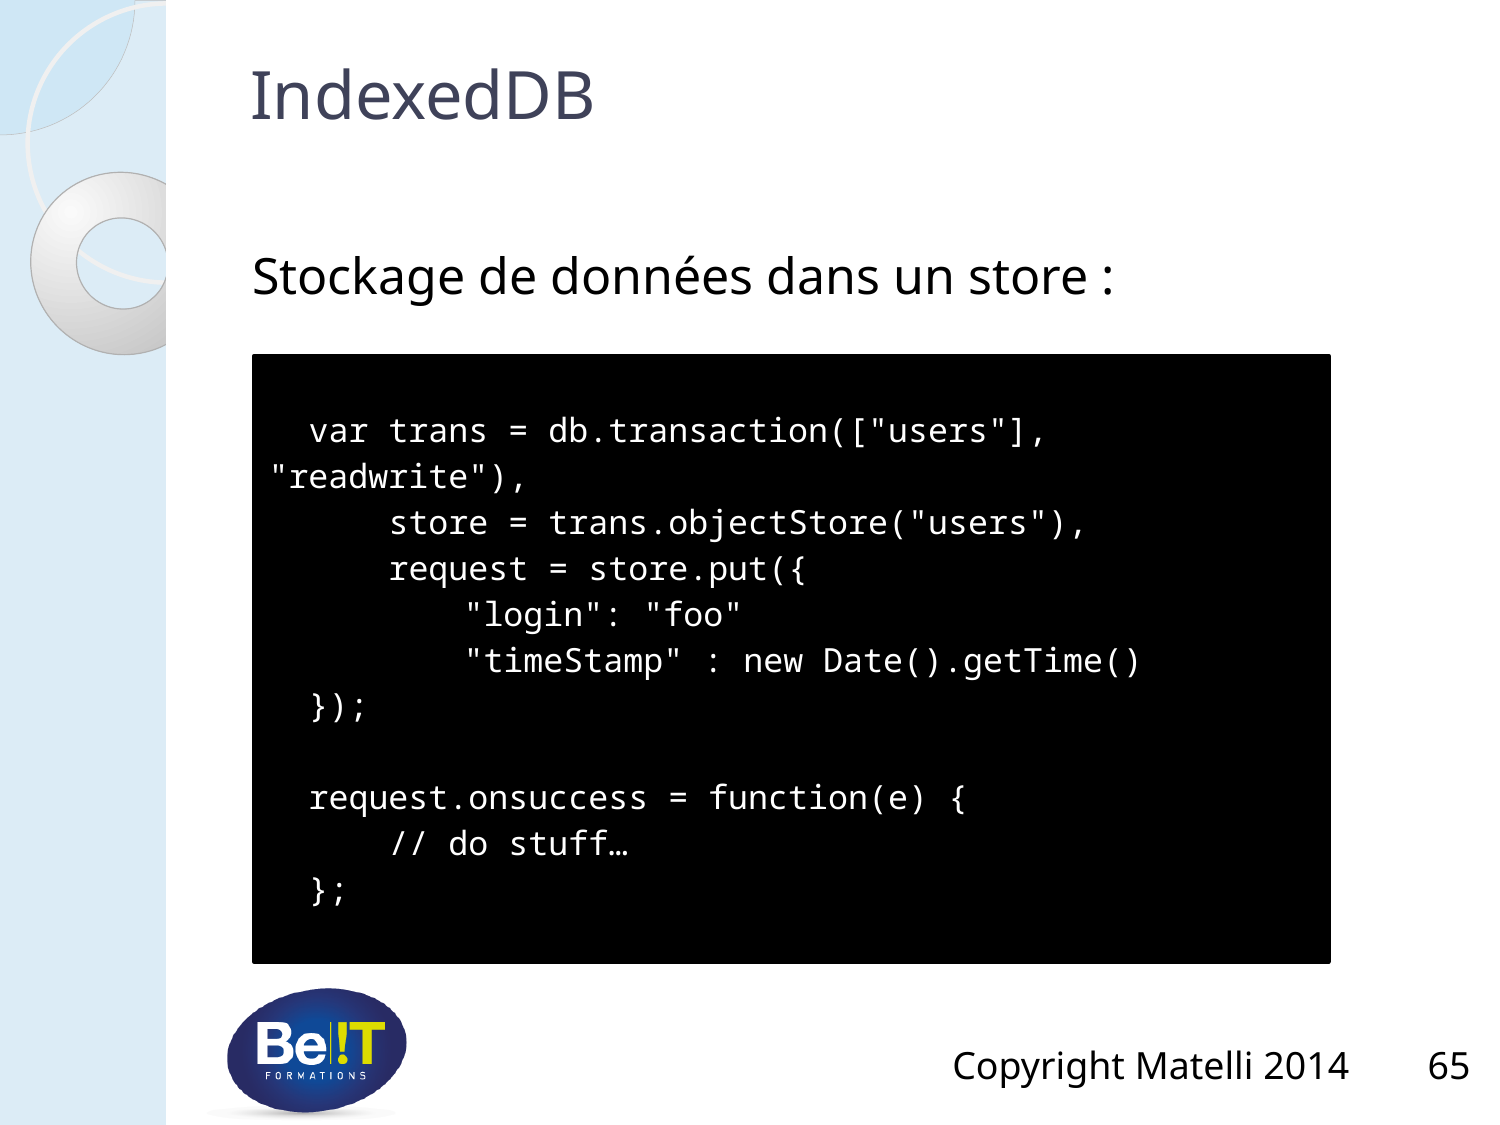

# IndexedDB
Stockage de données dans un store :
 var trans = db.transaction(["users"], "readwrite"),
 store = trans.objectStore("users"),
 request = store.put({
 "login": "foo"
 "timeStamp" : new Date().getTime()
 });
 request.onsuccess = function(e) {
 // do stuff…
 };
Copyright Matelli 2014